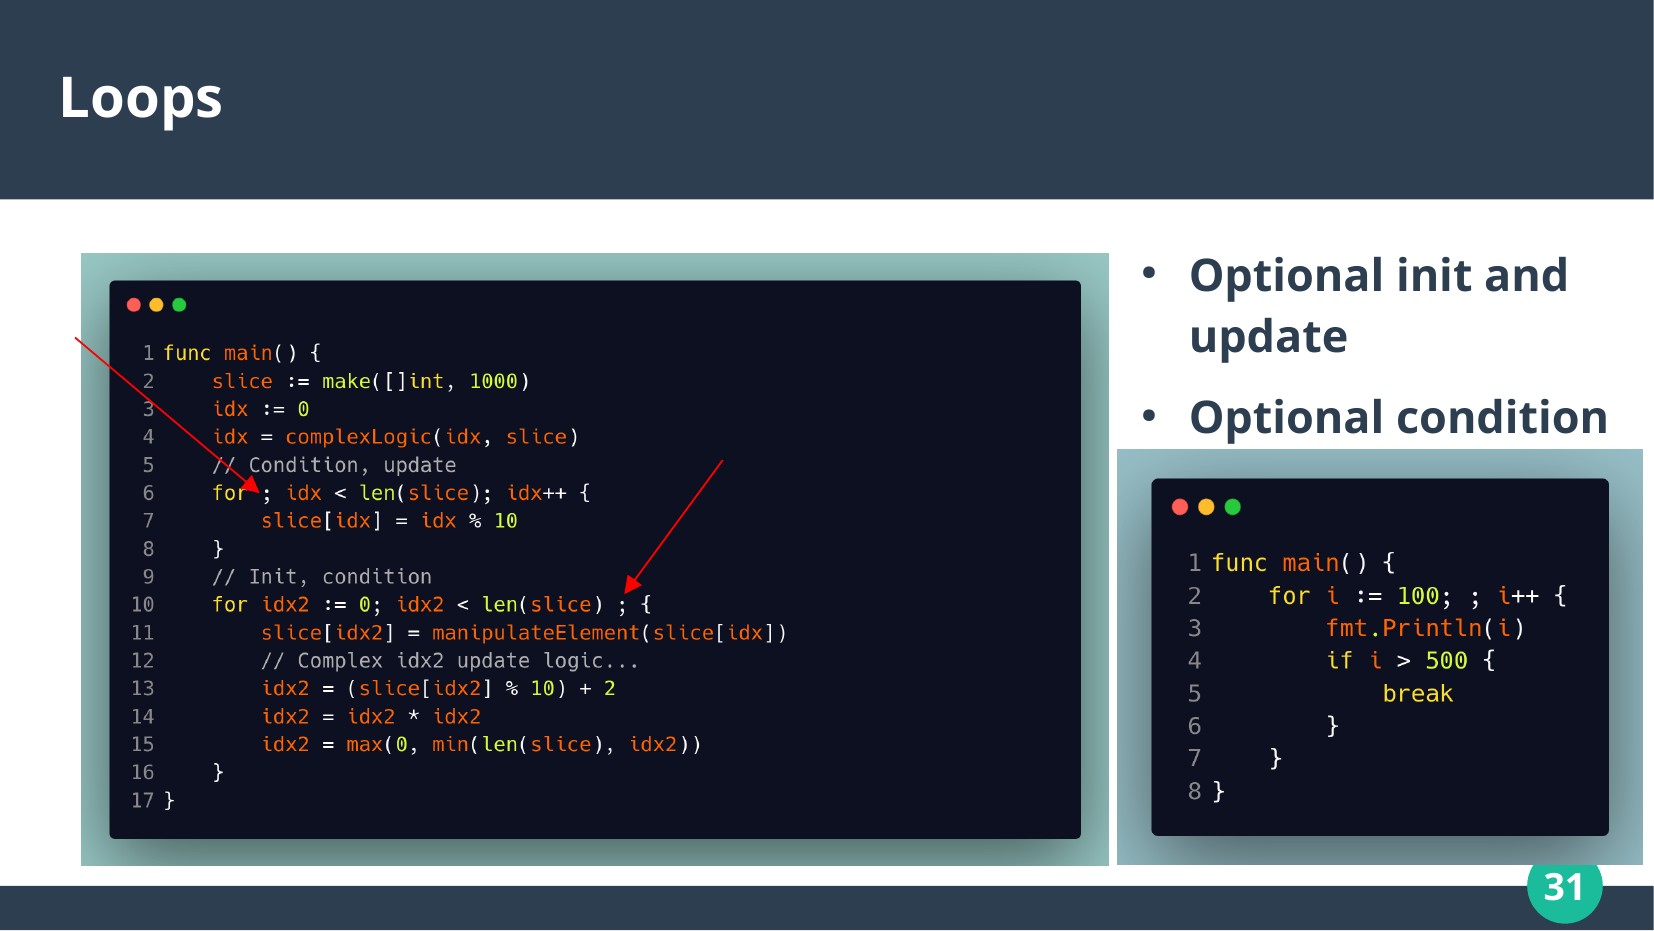

# Loops
Optional init and update
Optional condition